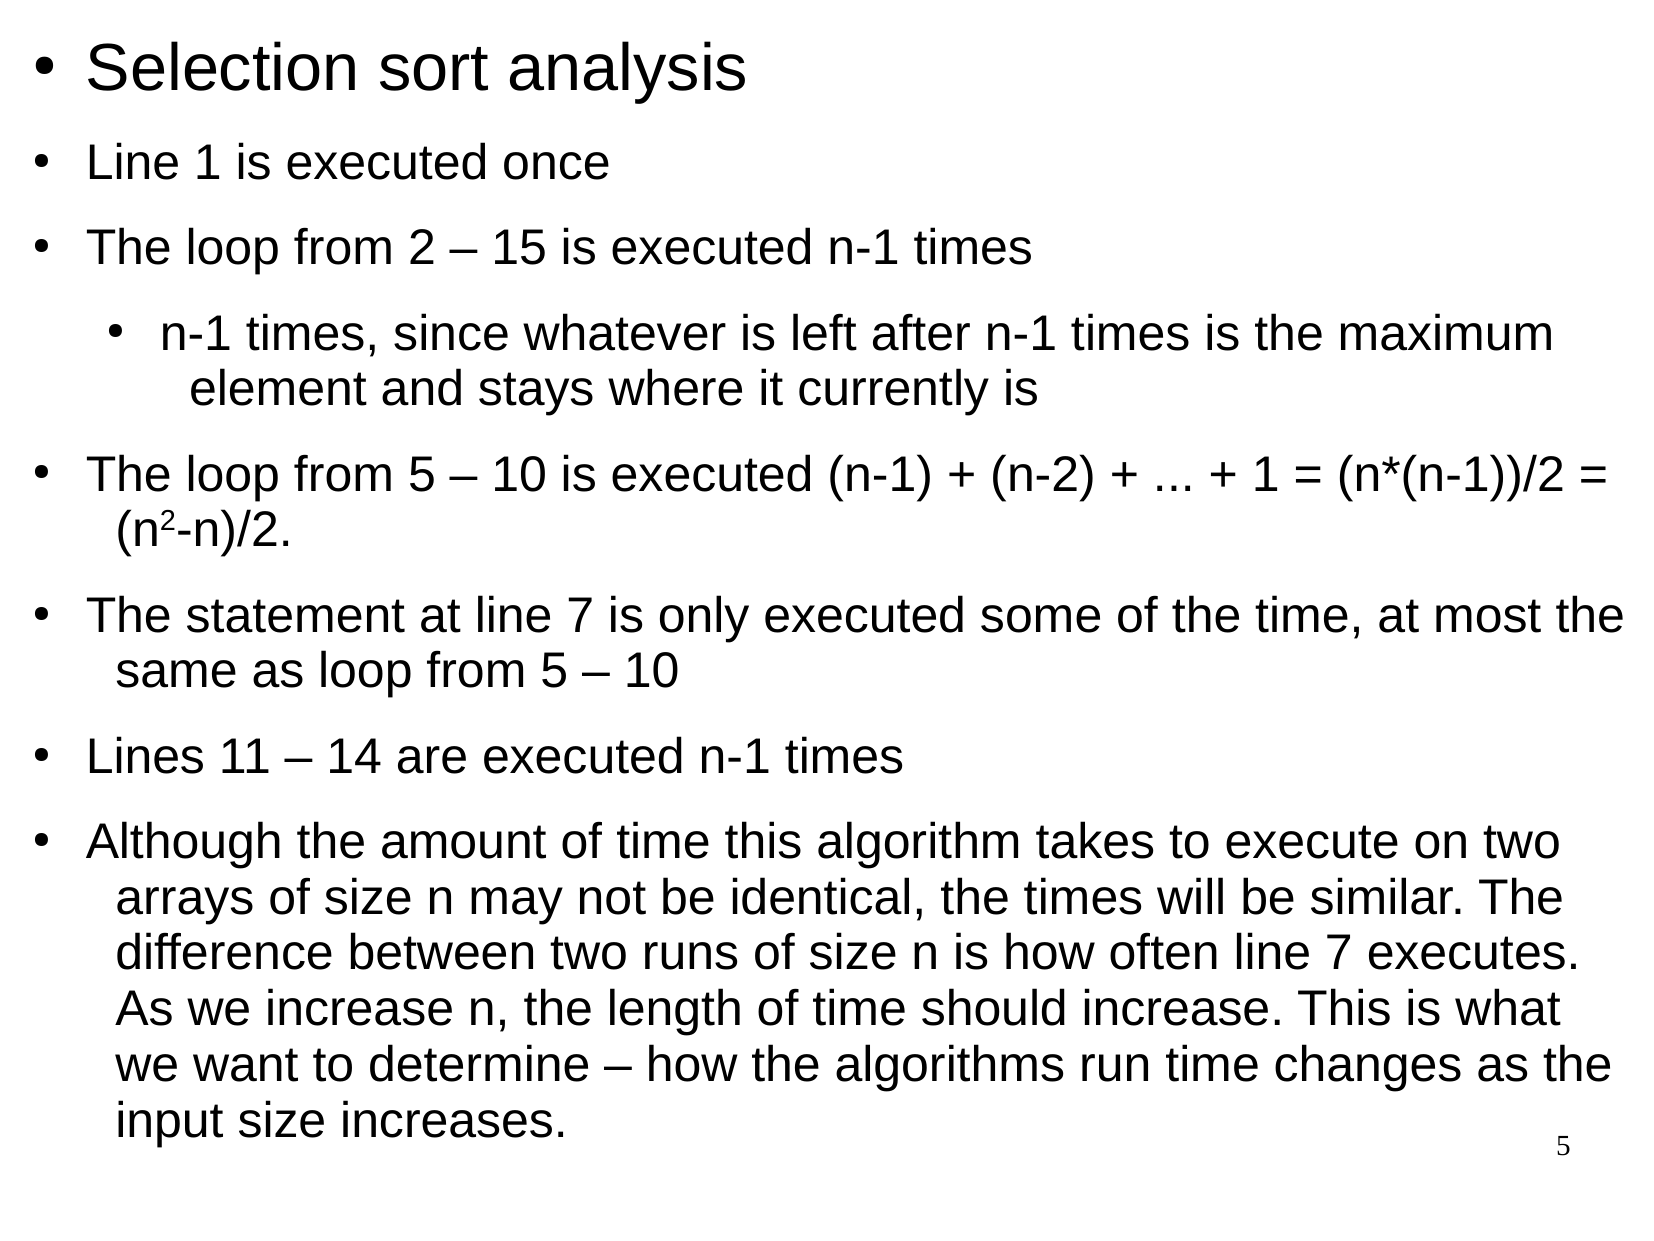

# Selection sort analysis
Line 1 is executed once
The loop from 2 – 15 is executed n-1 times
n-1 times, since whatever is left after n-1 times is the maximum element and stays where it currently is
The loop from 5 – 10 is executed (n-1) + (n-2) + ... + 1 = (n*(n-1))/2 = (n2-n)/2.
The statement at line 7 is only executed some of the time, at most the same as loop from 5 – 10
Lines 11 – 14 are executed n-1 times
Although the amount of time this algorithm takes to execute on two arrays of size n may not be identical, the times will be similar. The difference between two runs of size n is how often line 7 executes. As we increase n, the length of time should increase. This is what we want to determine – how the algorithms run time changes as the input size increases.
5